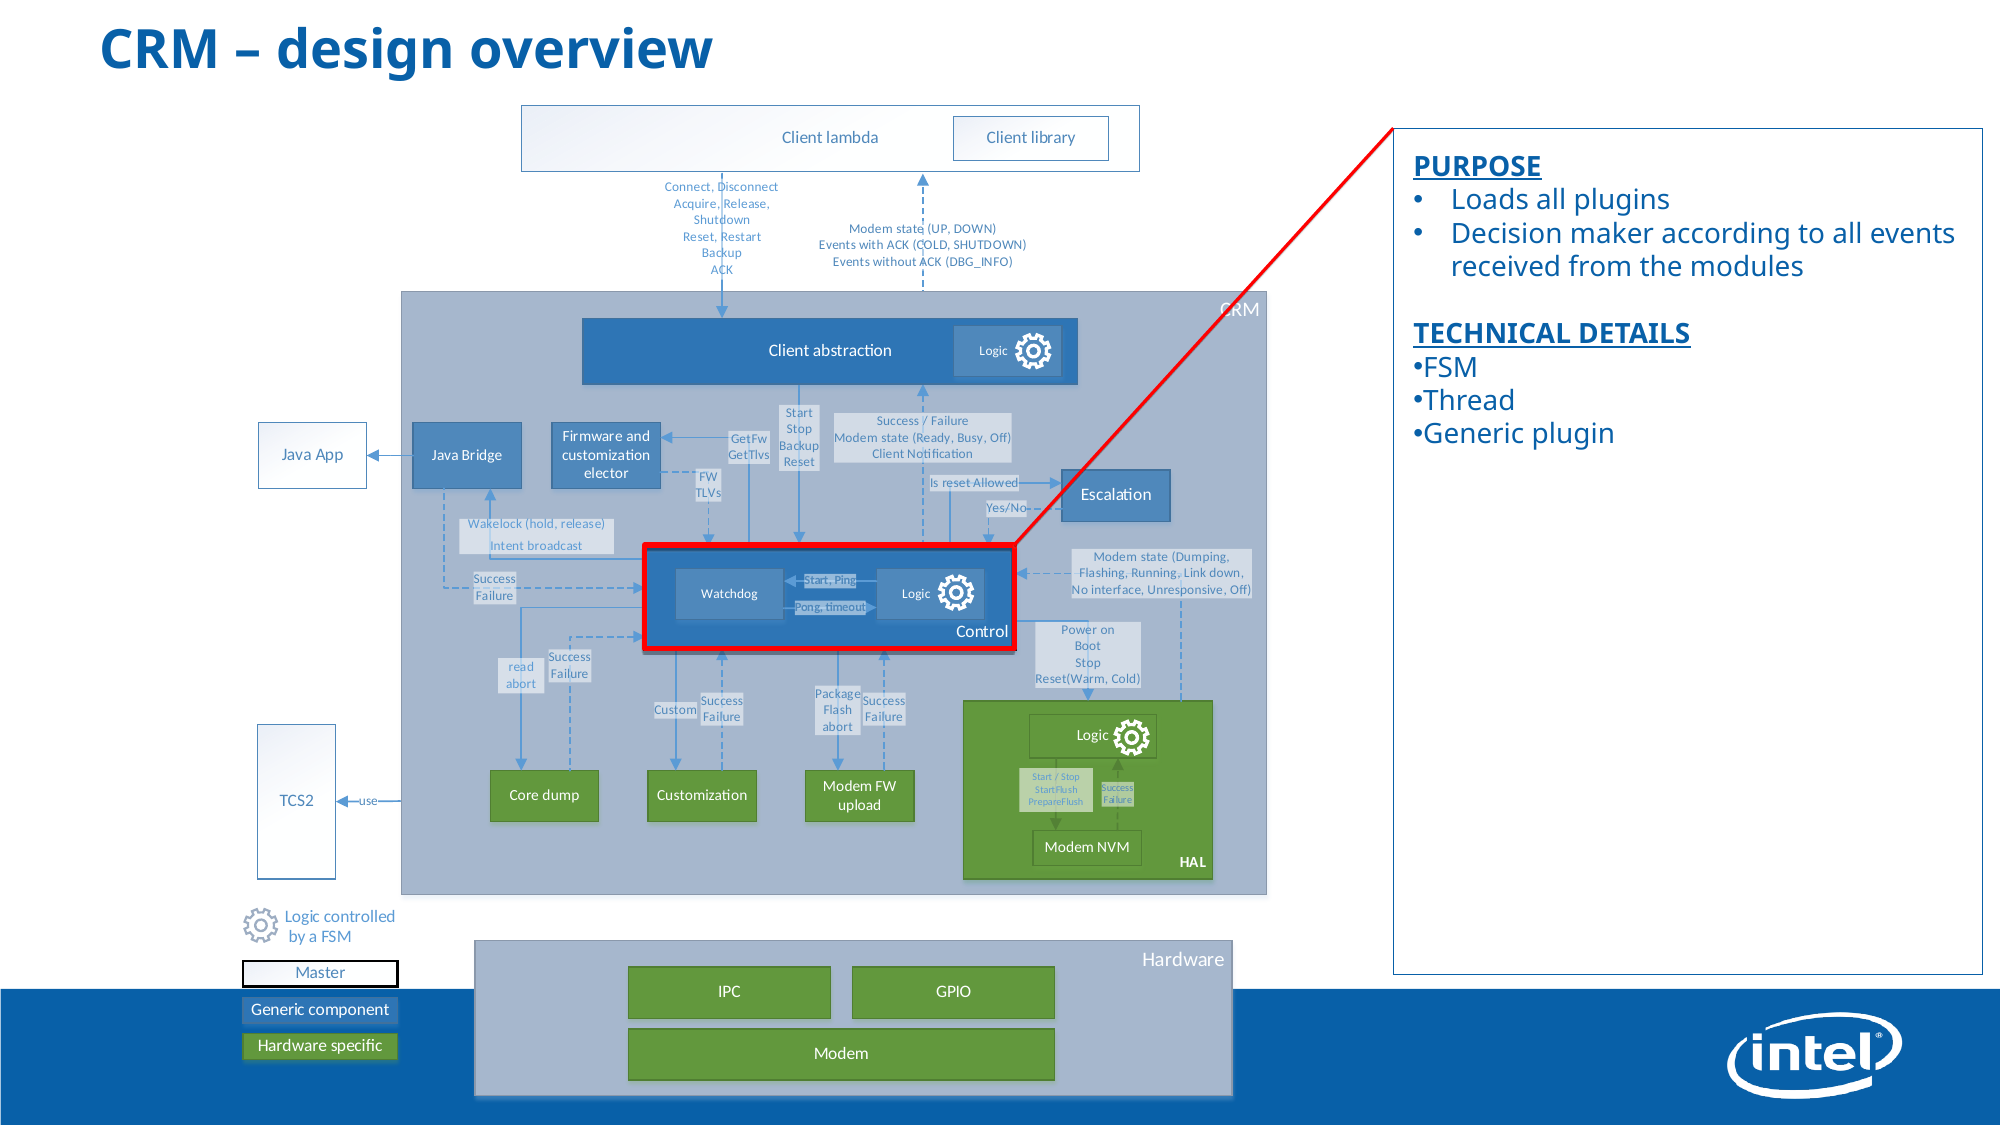

# CRM – design overview
PURPOSE
Loads all plugins
Decision maker according to all events received from the modules
TECHNICAL DETAILS
FSM
Thread
Generic plugin